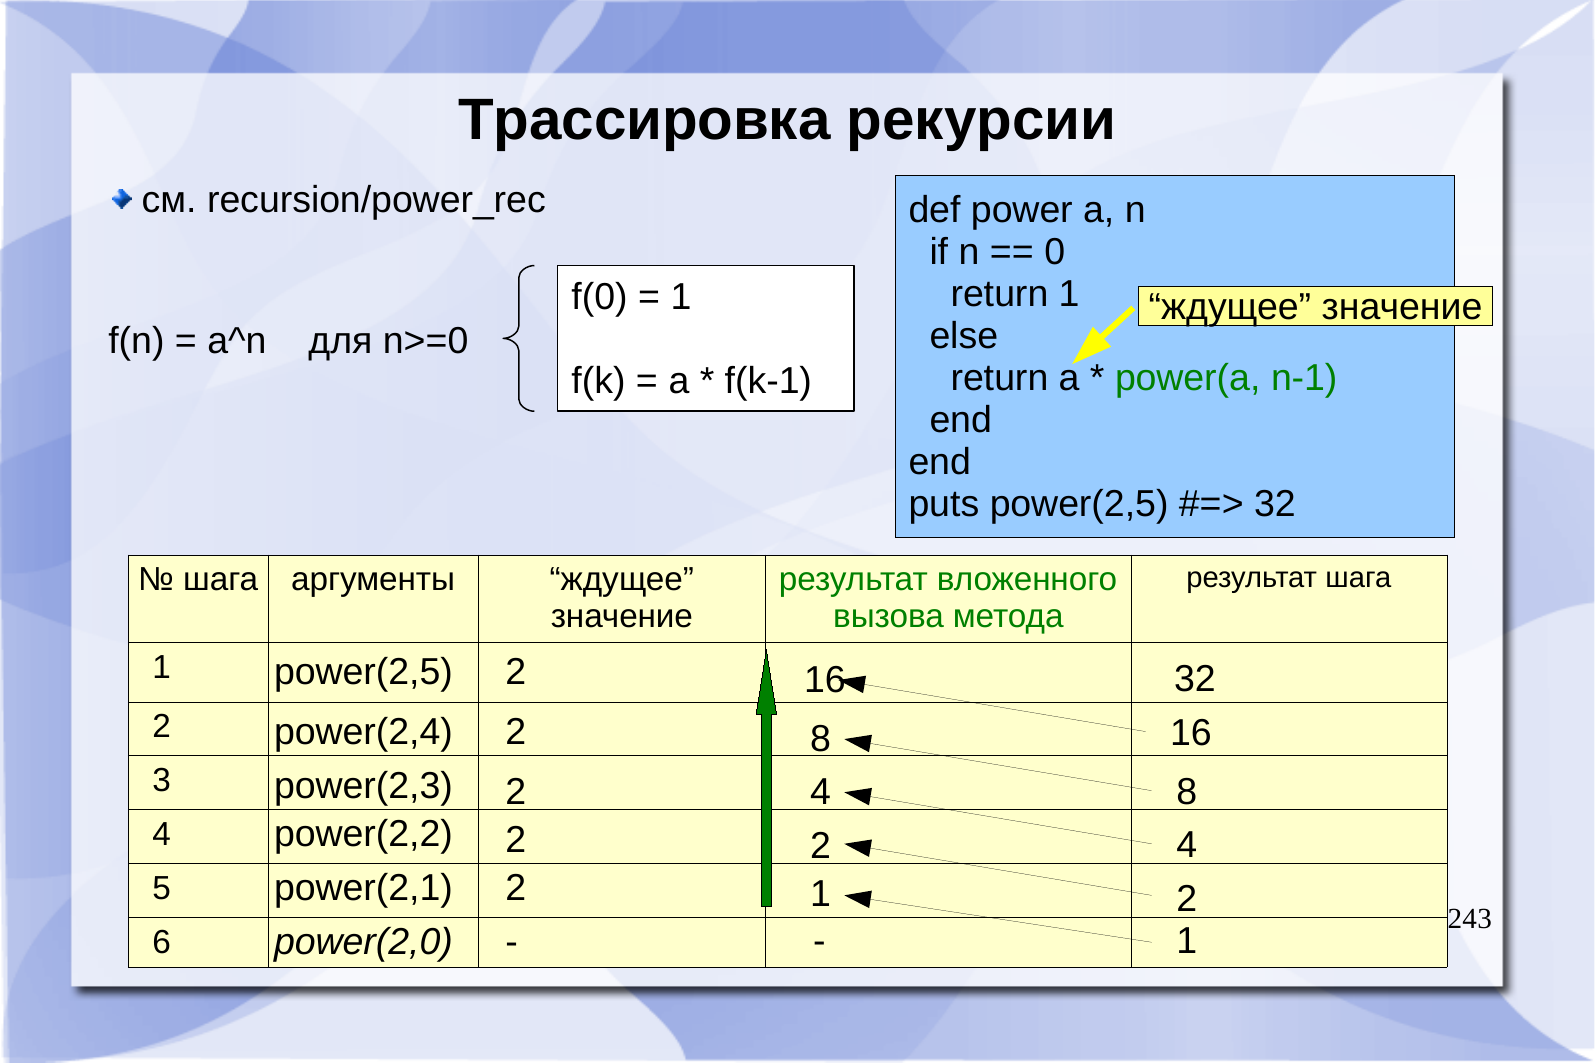

# Трассировка рекурсии
 см. recursion/power_rec
def power a, n
 if n == 0
 return 1
 else
 return a * power(a, n-1)
 end
end
puts power(2,5) #=> 32
f(0) = 1
f(k) = a * f(k-1)
f(n) = a^n для n>=0
“ждущее” значение
| № шага | аргументы | “ждущее” значение | результат вложенного вызова метода | результат шага |
| --- | --- | --- | --- | --- |
| 1 | | | | |
| 2 | | | | |
| 3 | | | | |
| 4 | | | | |
| 5 | | | | |
| 6 | | | | |
power(2,5)
2
32
16
16
power(2,4)
2
8
8
power(2,3)
4
4
2
power(2,2)
2
2
power(2,1)
2
1
2
243
-
1
power(2,0)
-